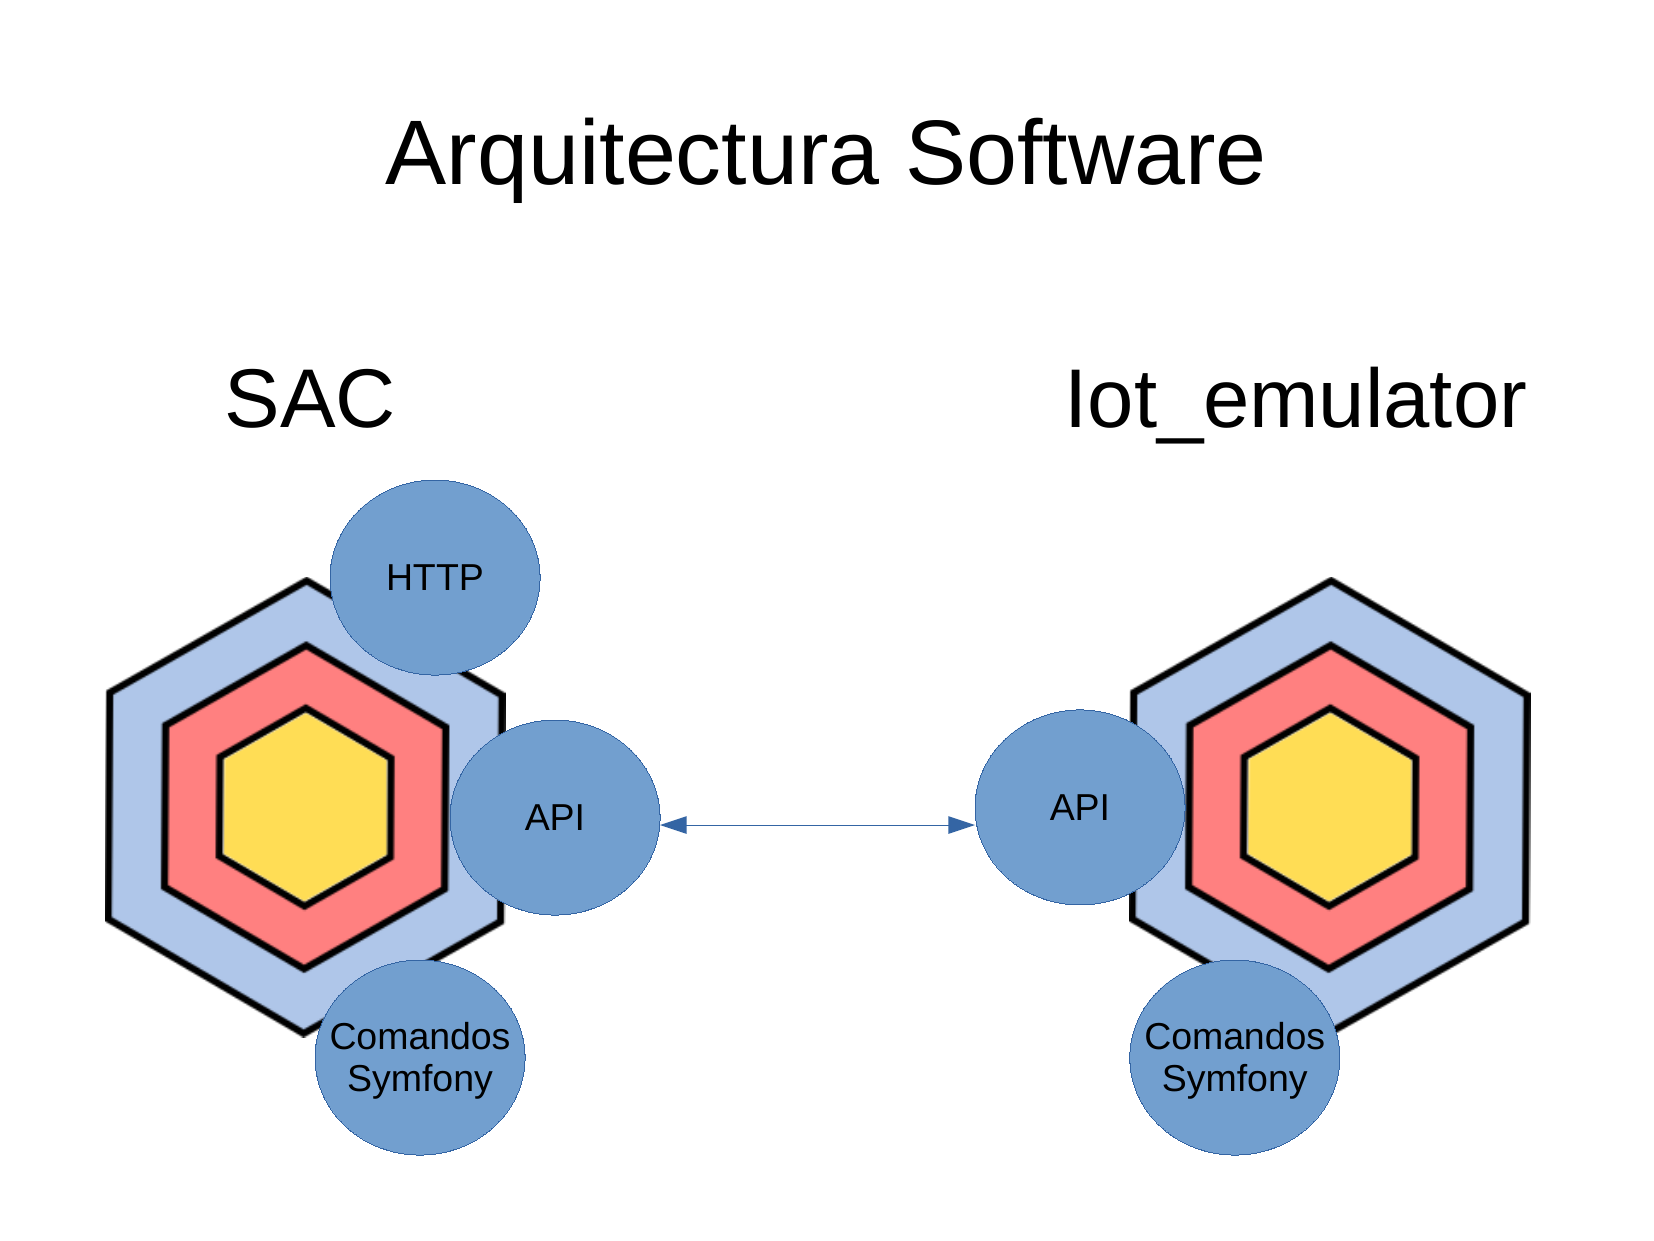

# Arquitectura Software
SAC
Iot_emulator
HTTP
API
API
Comandos
Symfony
Comandos
Symfony